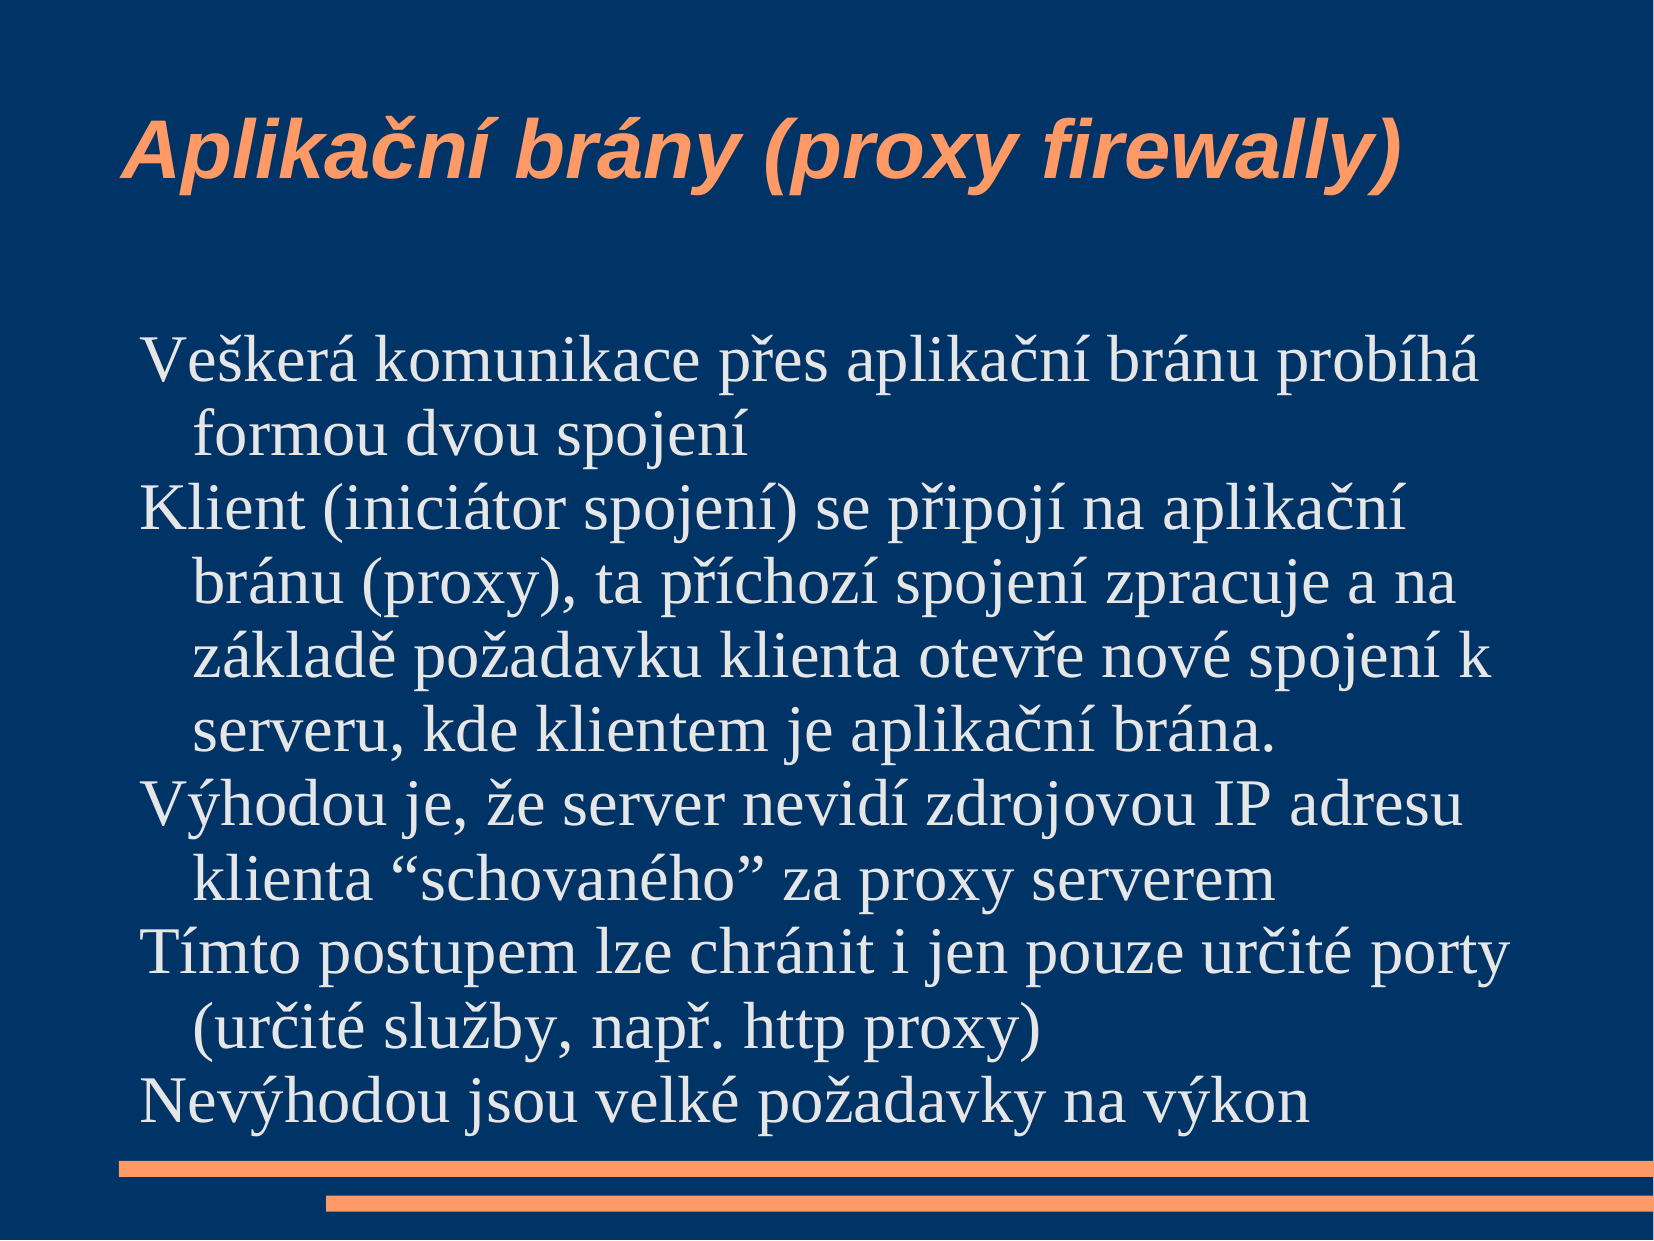

# Aplikační brány (proxy firewally)
Veškerá komunikace přes aplikační bránu probíhá formou dvou spojení
Klient (iniciátor spojení) se připojí na aplikační bránu (proxy), ta příchozí spojení zpracuje a na základě požadavku klienta otevře nové spojení k serveru, kde klientem je aplikační brána.
Výhodou je, že server nevidí zdrojovou IP adresu klienta “schovaného” za proxy serverem
Tímto postupem lze chránit i jen pouze určité porty (určité služby, např. http proxy)
Nevýhodou jsou velké požadavky na výkon